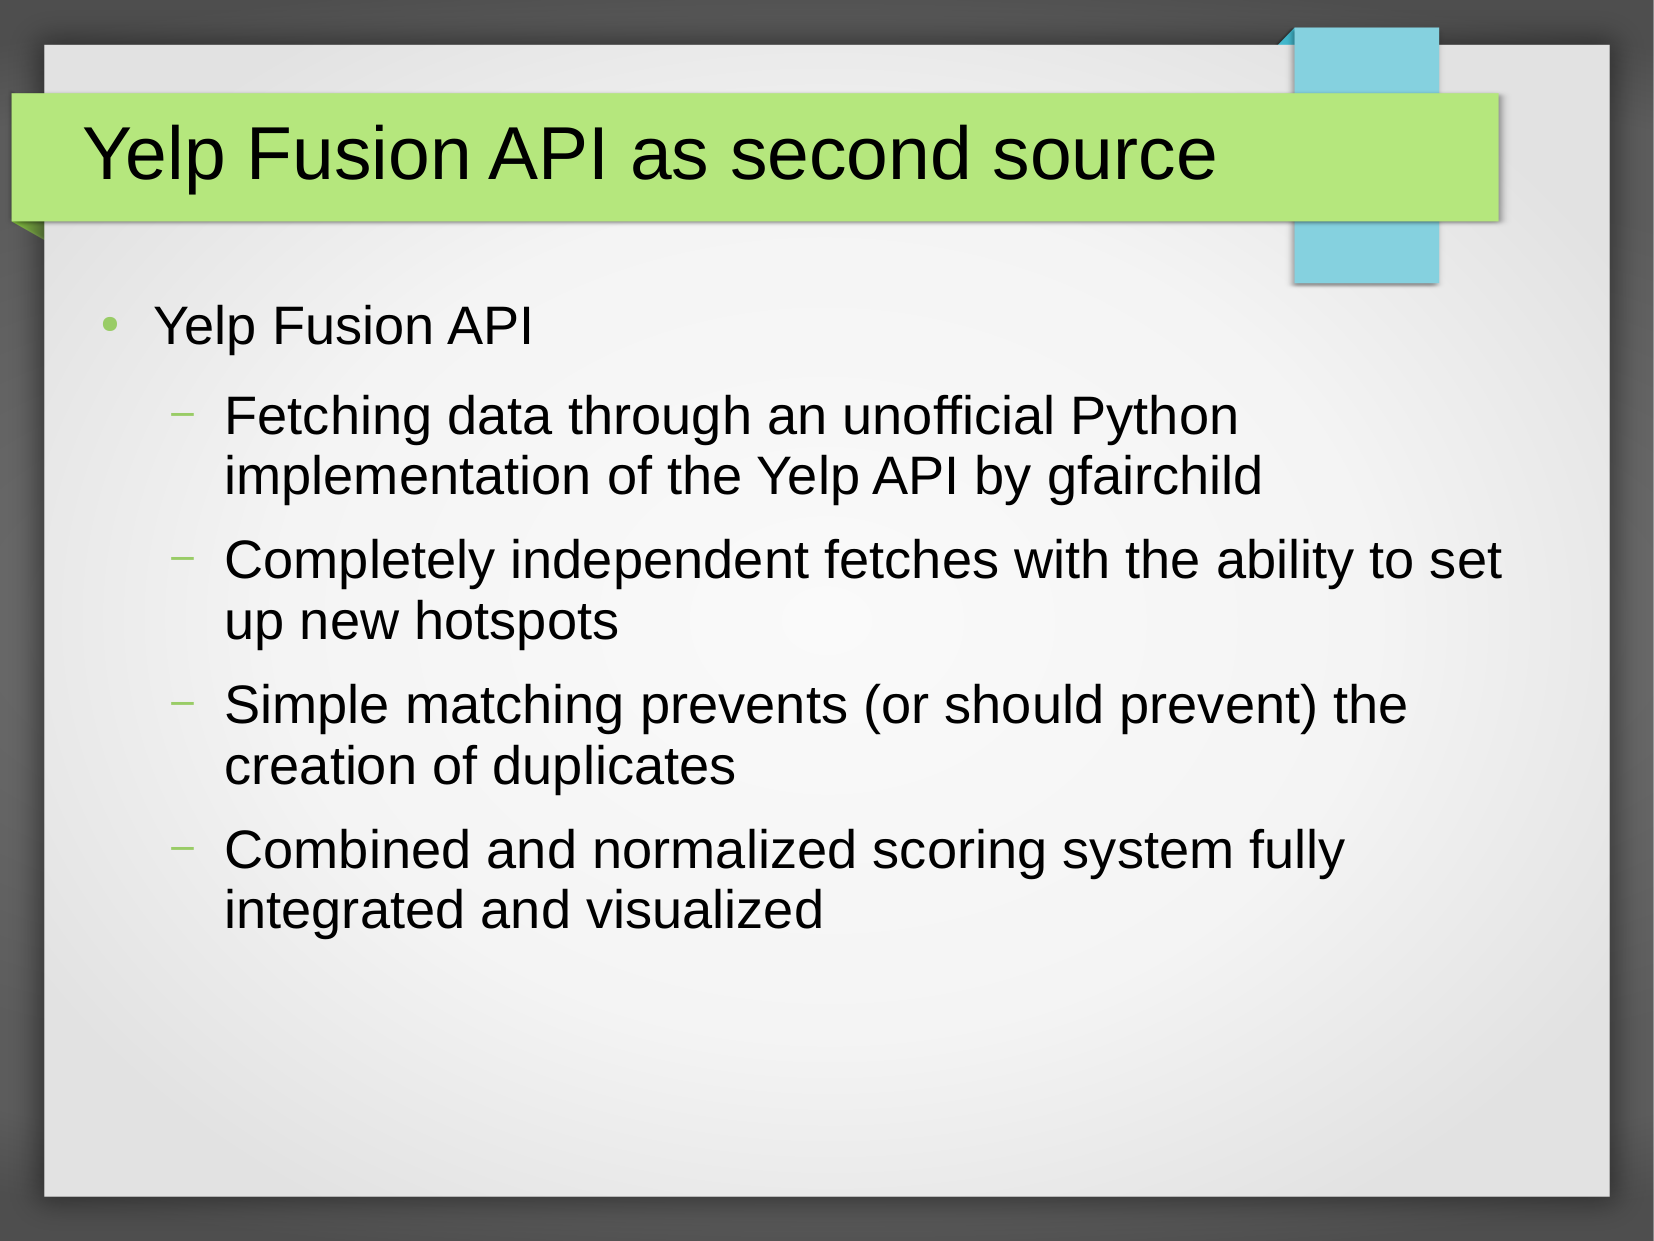

# Yelp Fusion API as second source
Yelp Fusion API
Fetching data through an unofficial Python implementation of the Yelp API by gfairchild
Completely independent fetches with the ability to set up new hotspots
Simple matching prevents (or should prevent) the creation of duplicates
Combined and normalized scoring system fully integrated and visualized